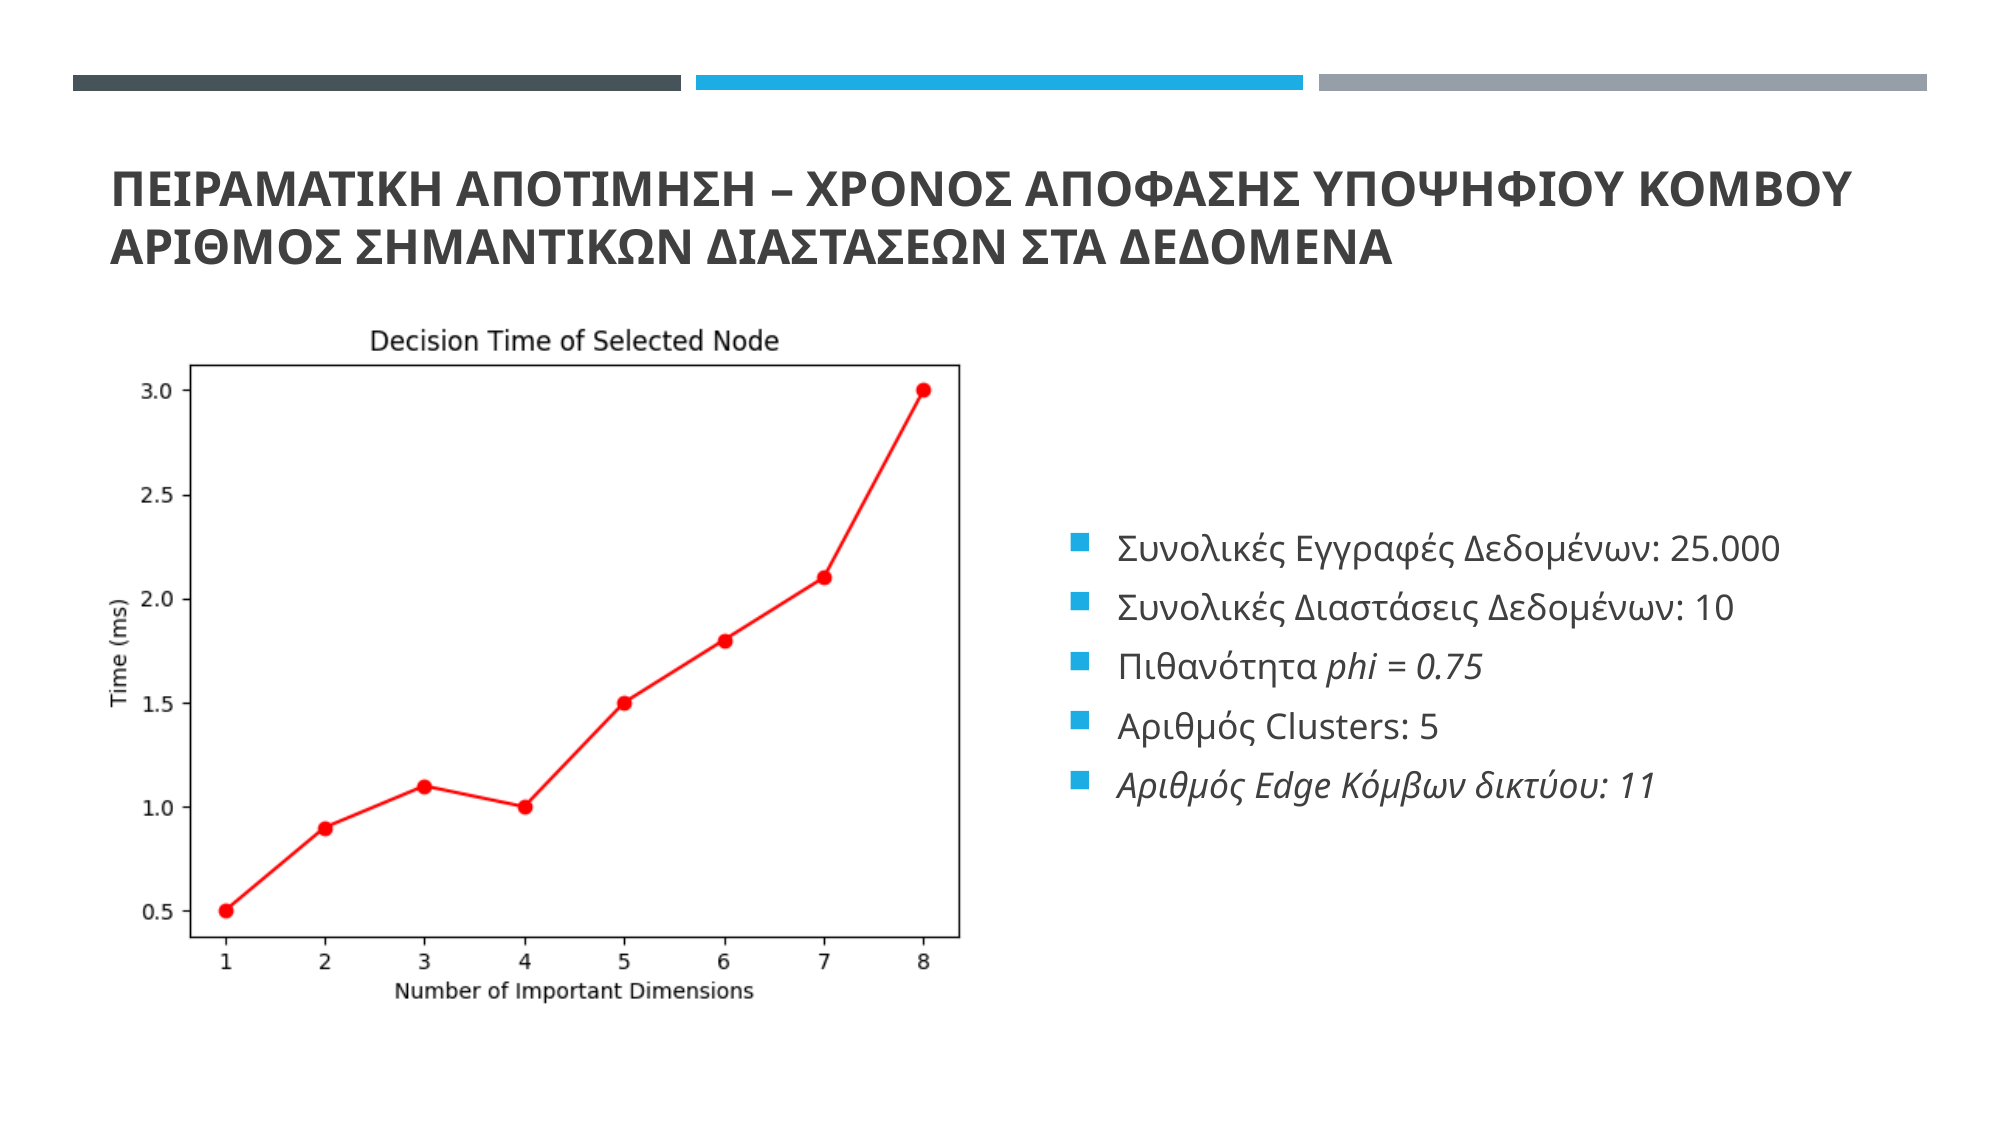

# ΠΕΙΡΑΜΑΤΙΚΗ ΑΠΟΤΙΜΗΣΗ – Χρονοσ αποφασησ υποψηφιου κομβου Αριθμοσ σημαντικων διαστασεων στα δεδομενα
Συνολικές Εγγραφές Δεδομένων: 25.000
Συνολικές Διαστάσεις Δεδομένων: 10
Πιθανότητα phi = 0.75
Αριθμός Clusters: 5
Αριθμός Edge Κόμβων δικτύου: 11